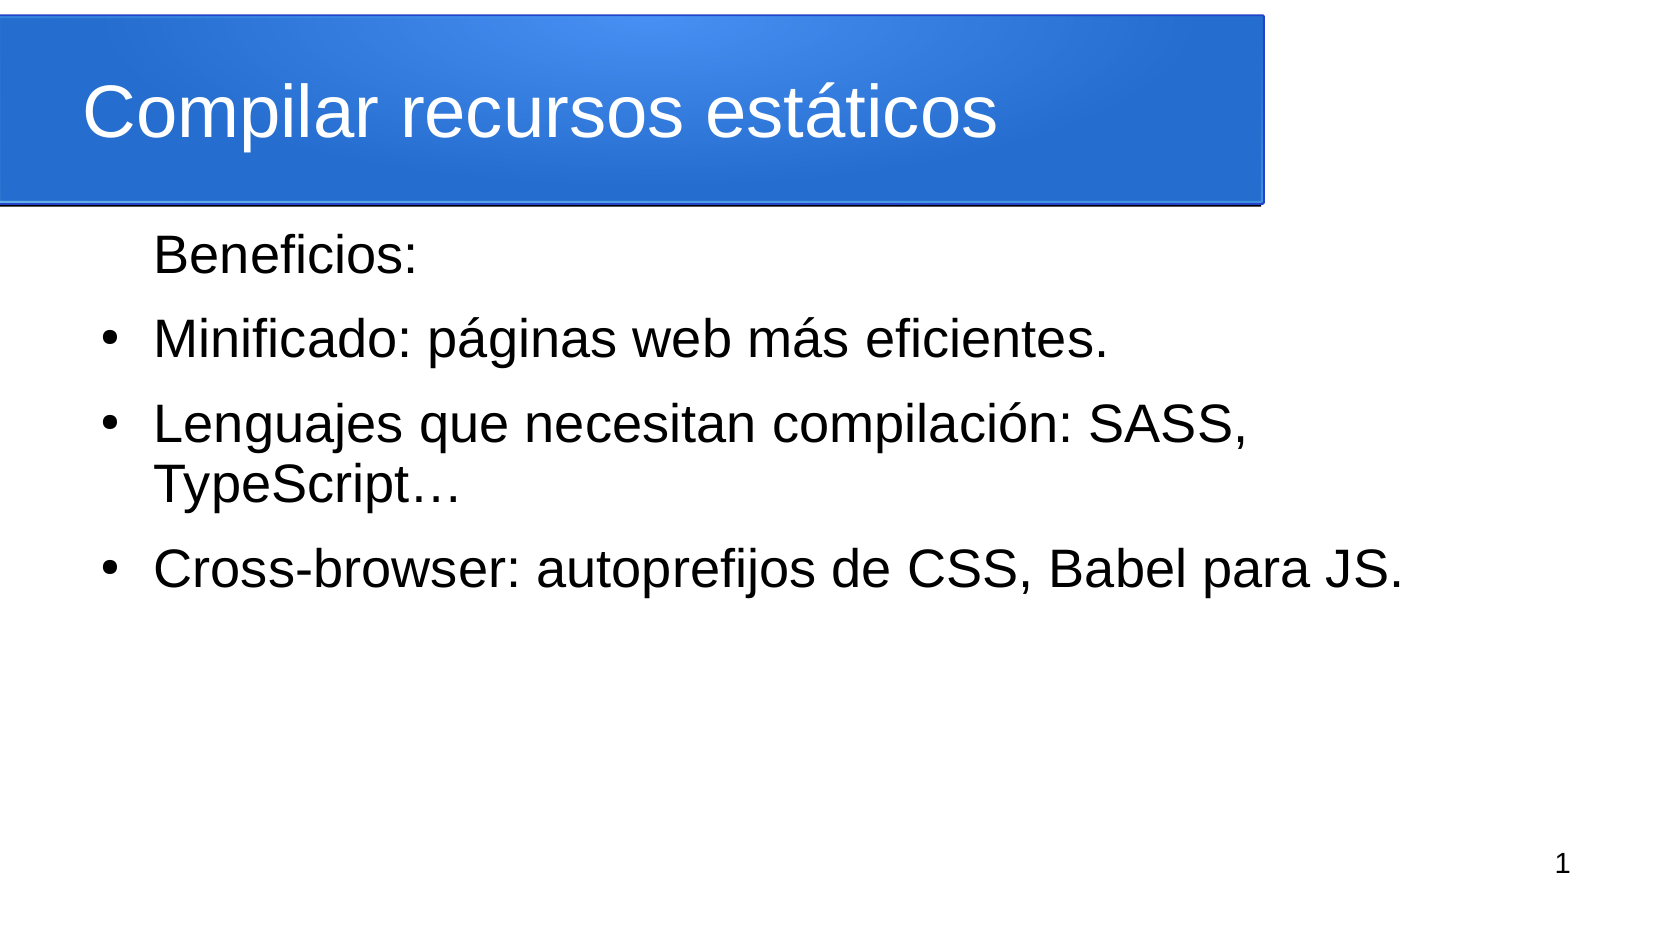

# Compilar recursos estáticos
Beneficios:
Minificado: páginas web más eficientes.
Lenguajes que necesitan compilación: SASS, TypeScript…
Cross-browser: autoprefijos de CSS, Babel para JS.
1